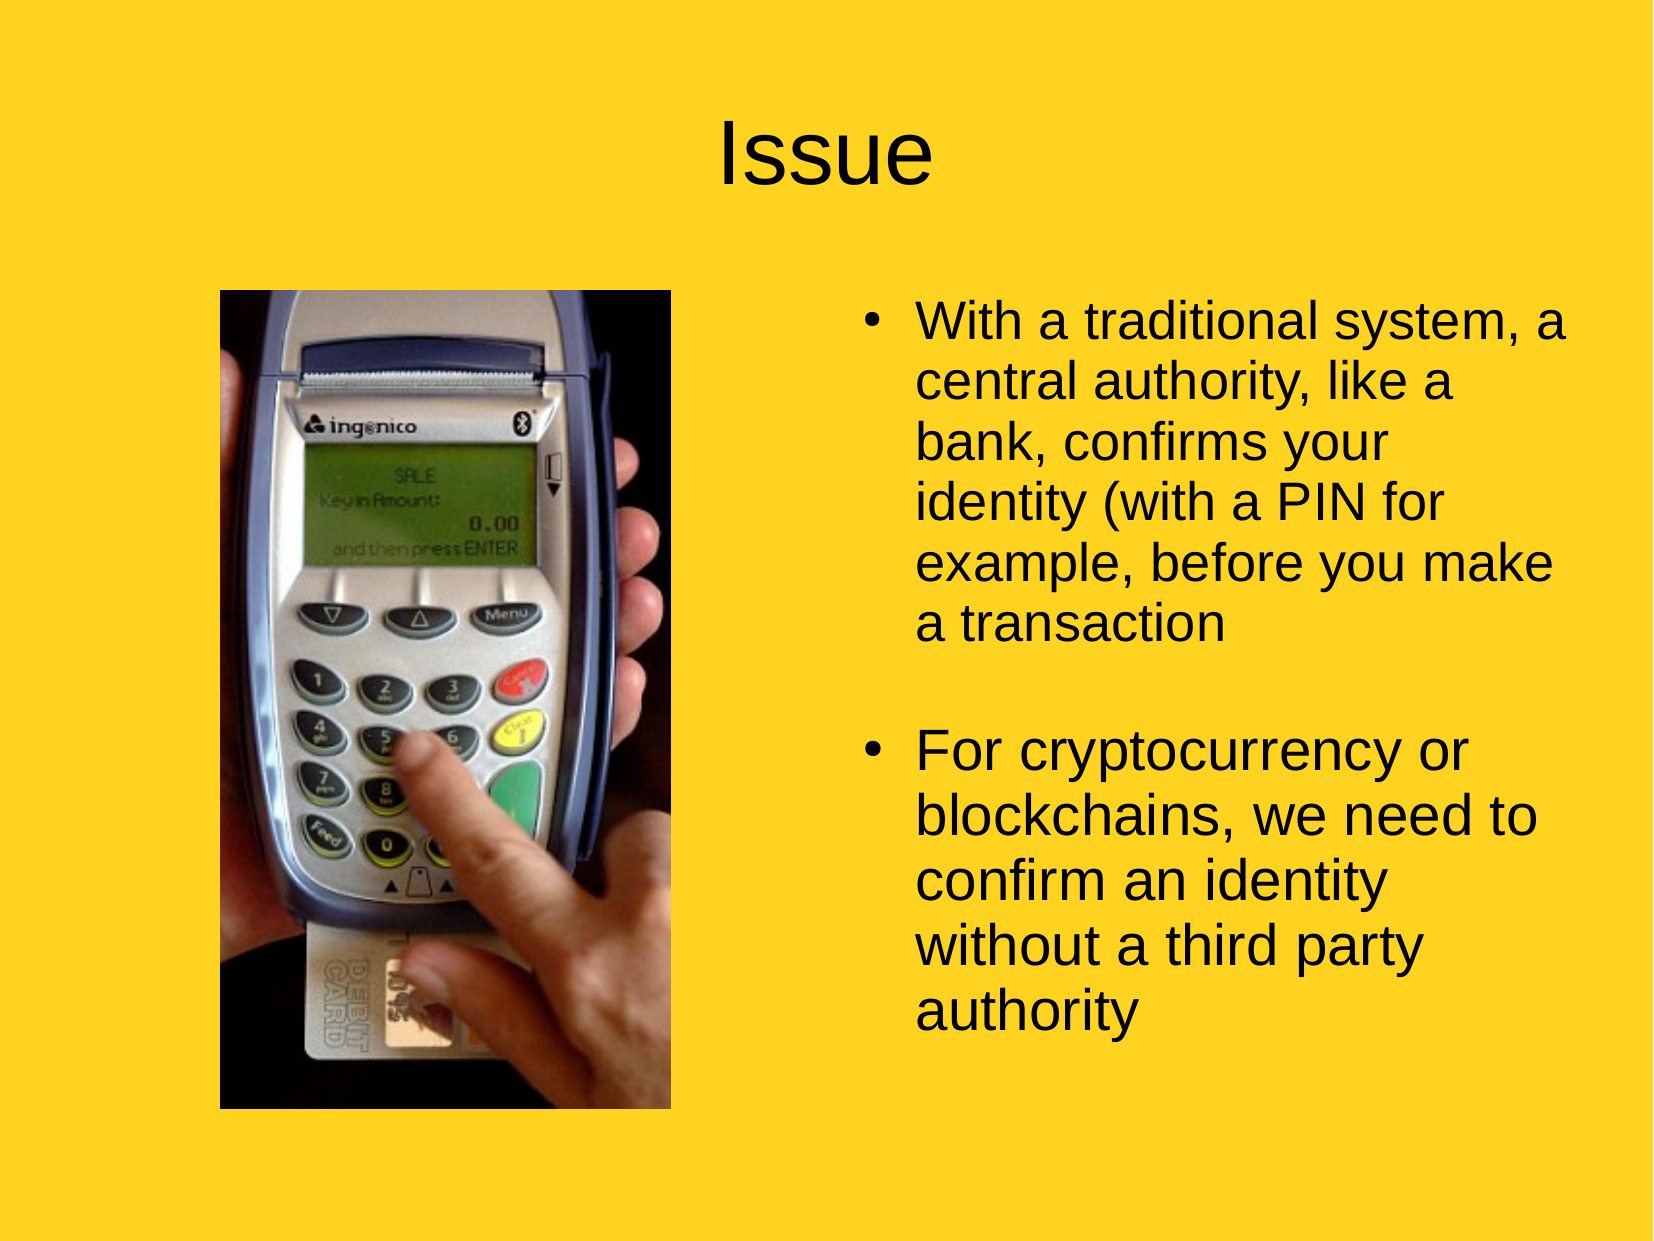

# Issue
With a traditional system, a central authority, like a bank, confirms your identity (with a PIN for example, before you make a transaction
For cryptocurrency or blockchains, we need to confirm an identity without a third party authority